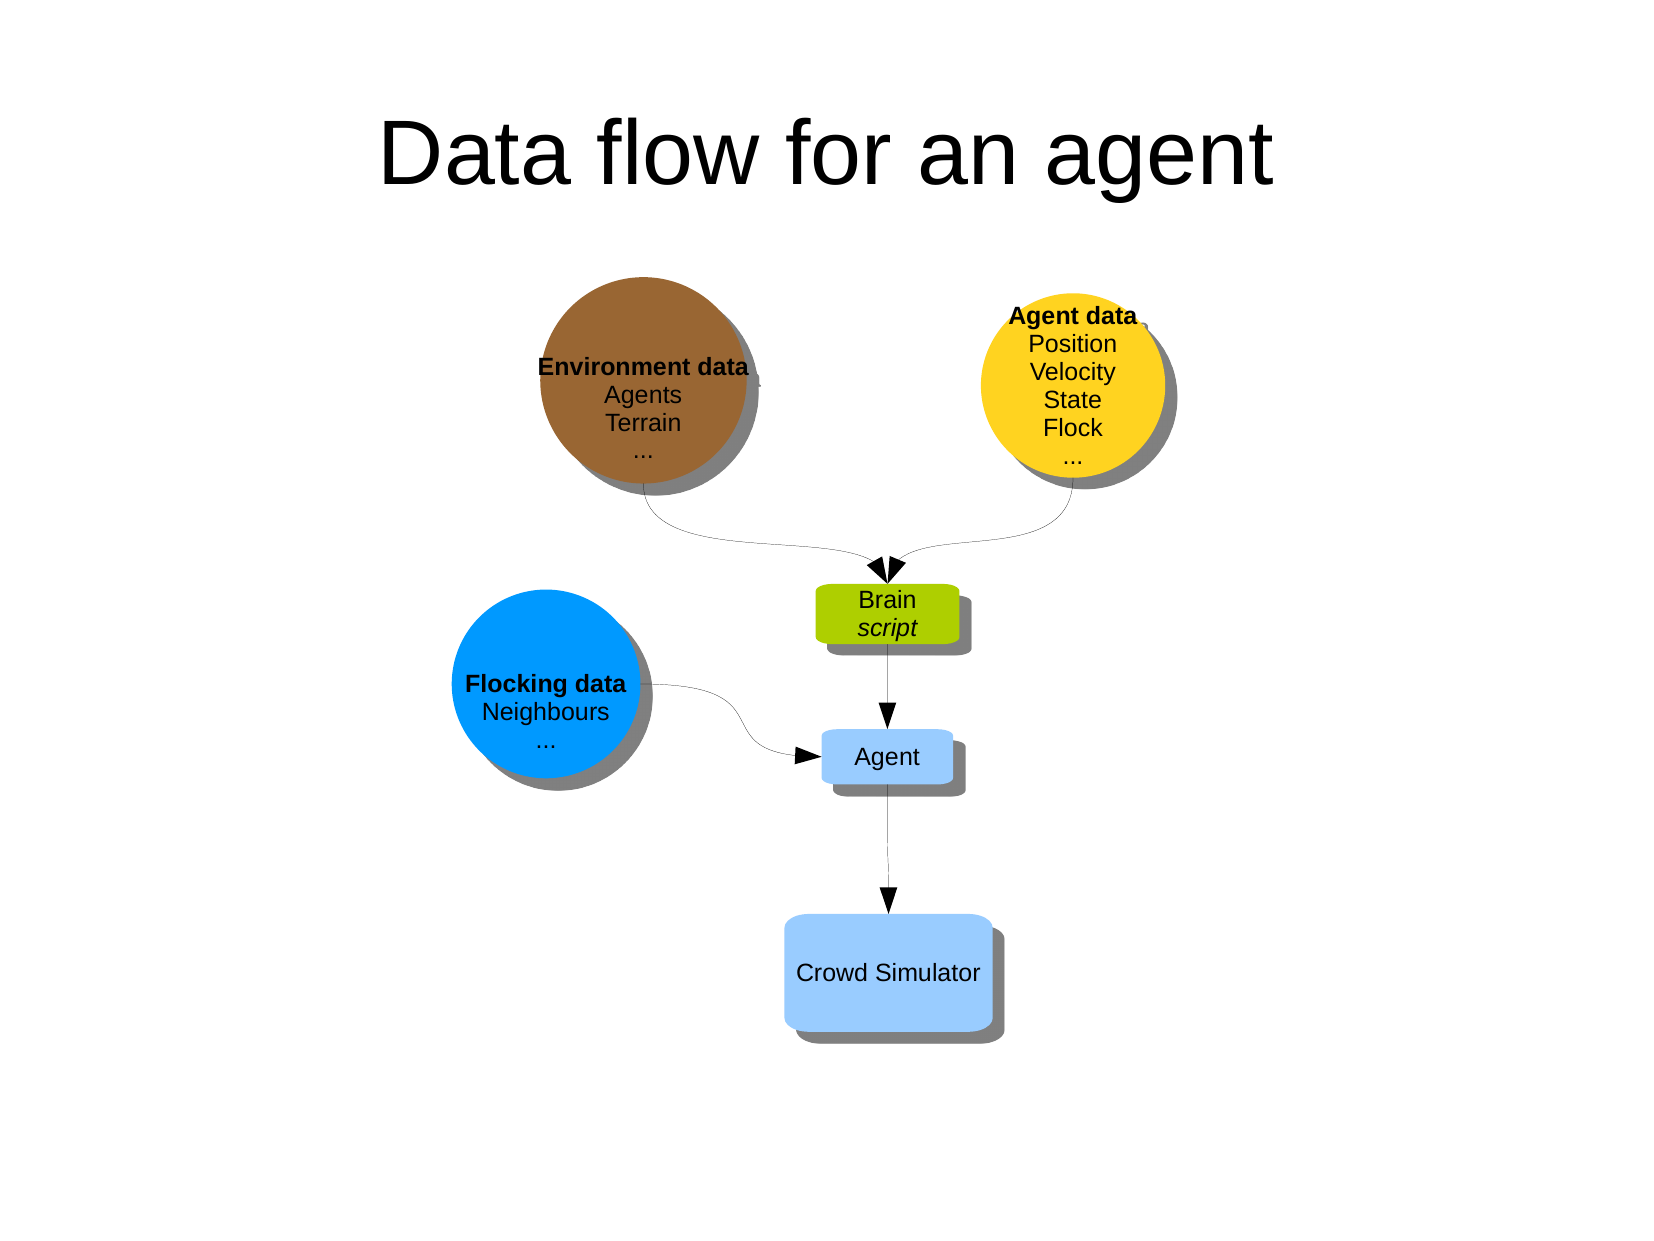

# Data flow for an agent
Environment data
Agents
Terrain
...
Agent data
Position
Velocity
State
Flock
...
Brain
script
Flocking data
Neighbours
...
Agent
Crowd Simulator